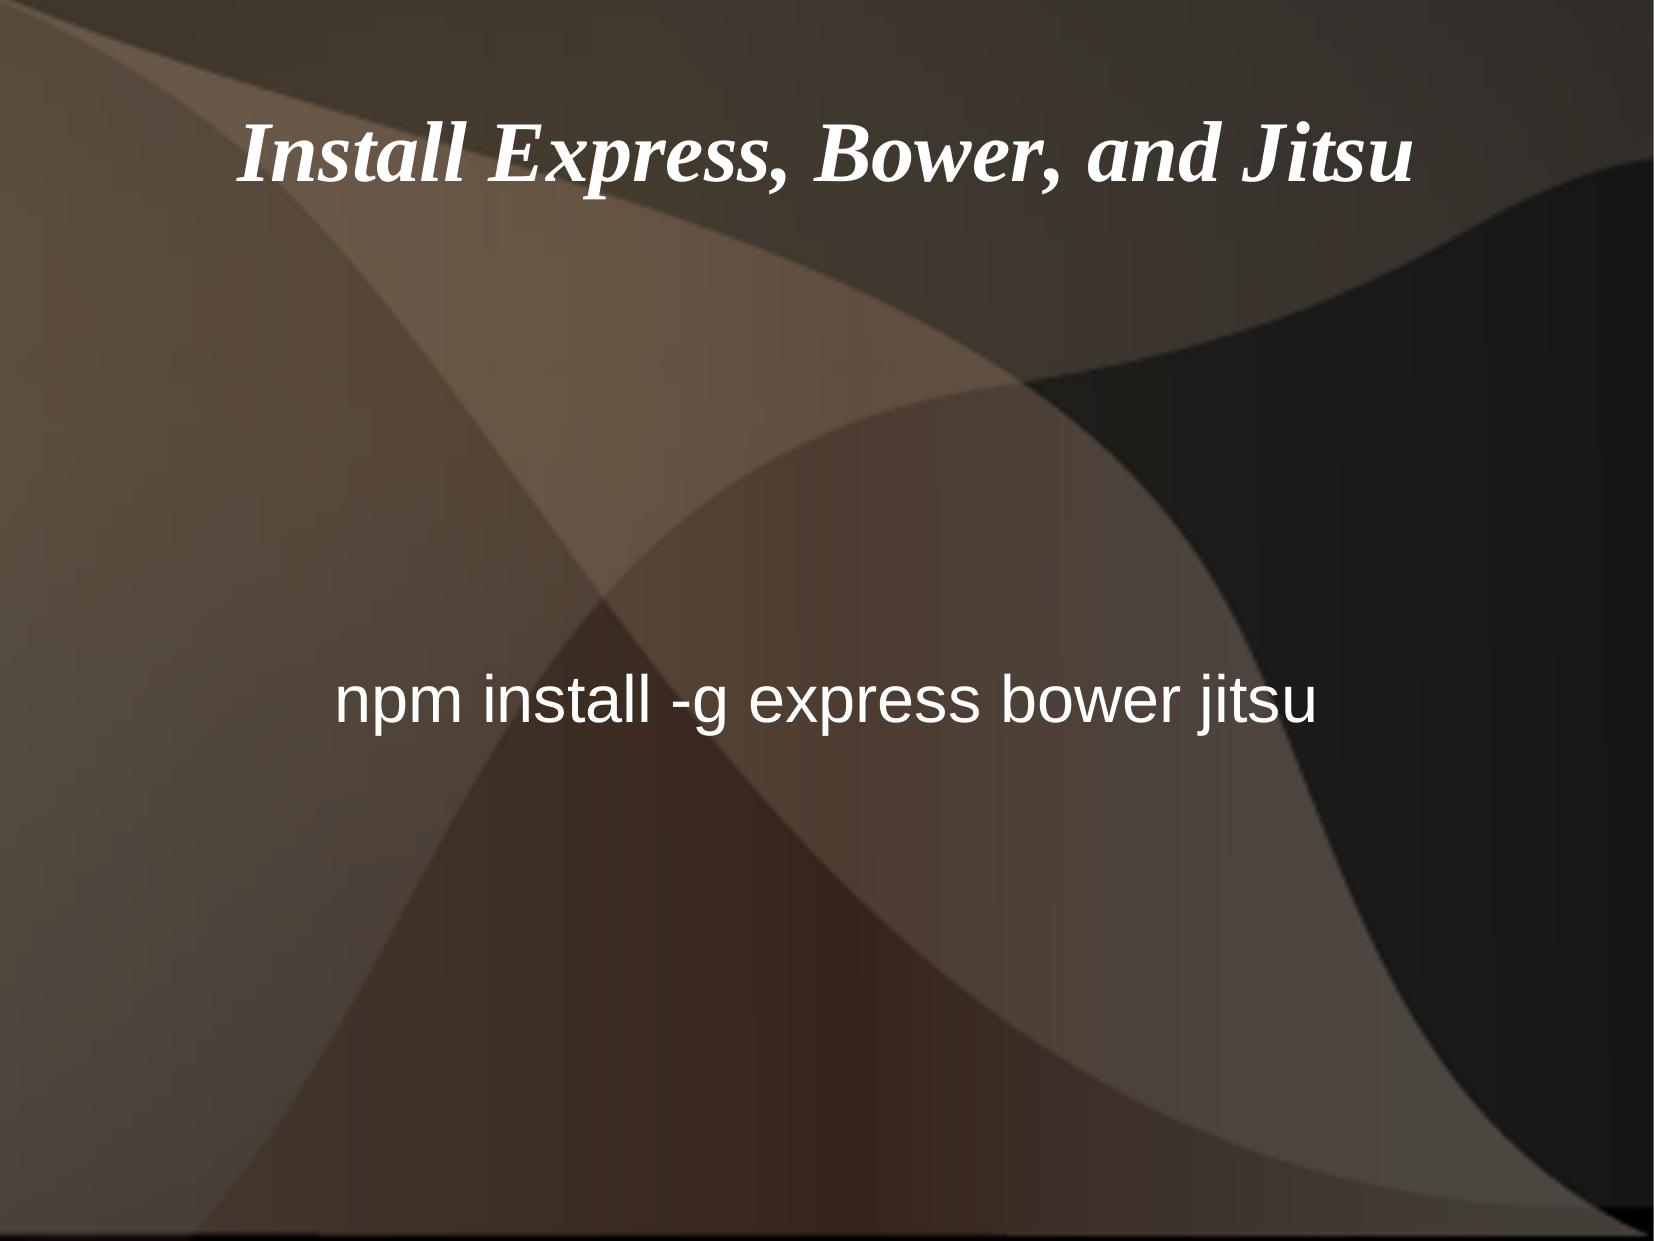

# Install Express, Bower, and Jitsu
npm install -g express bower jitsu